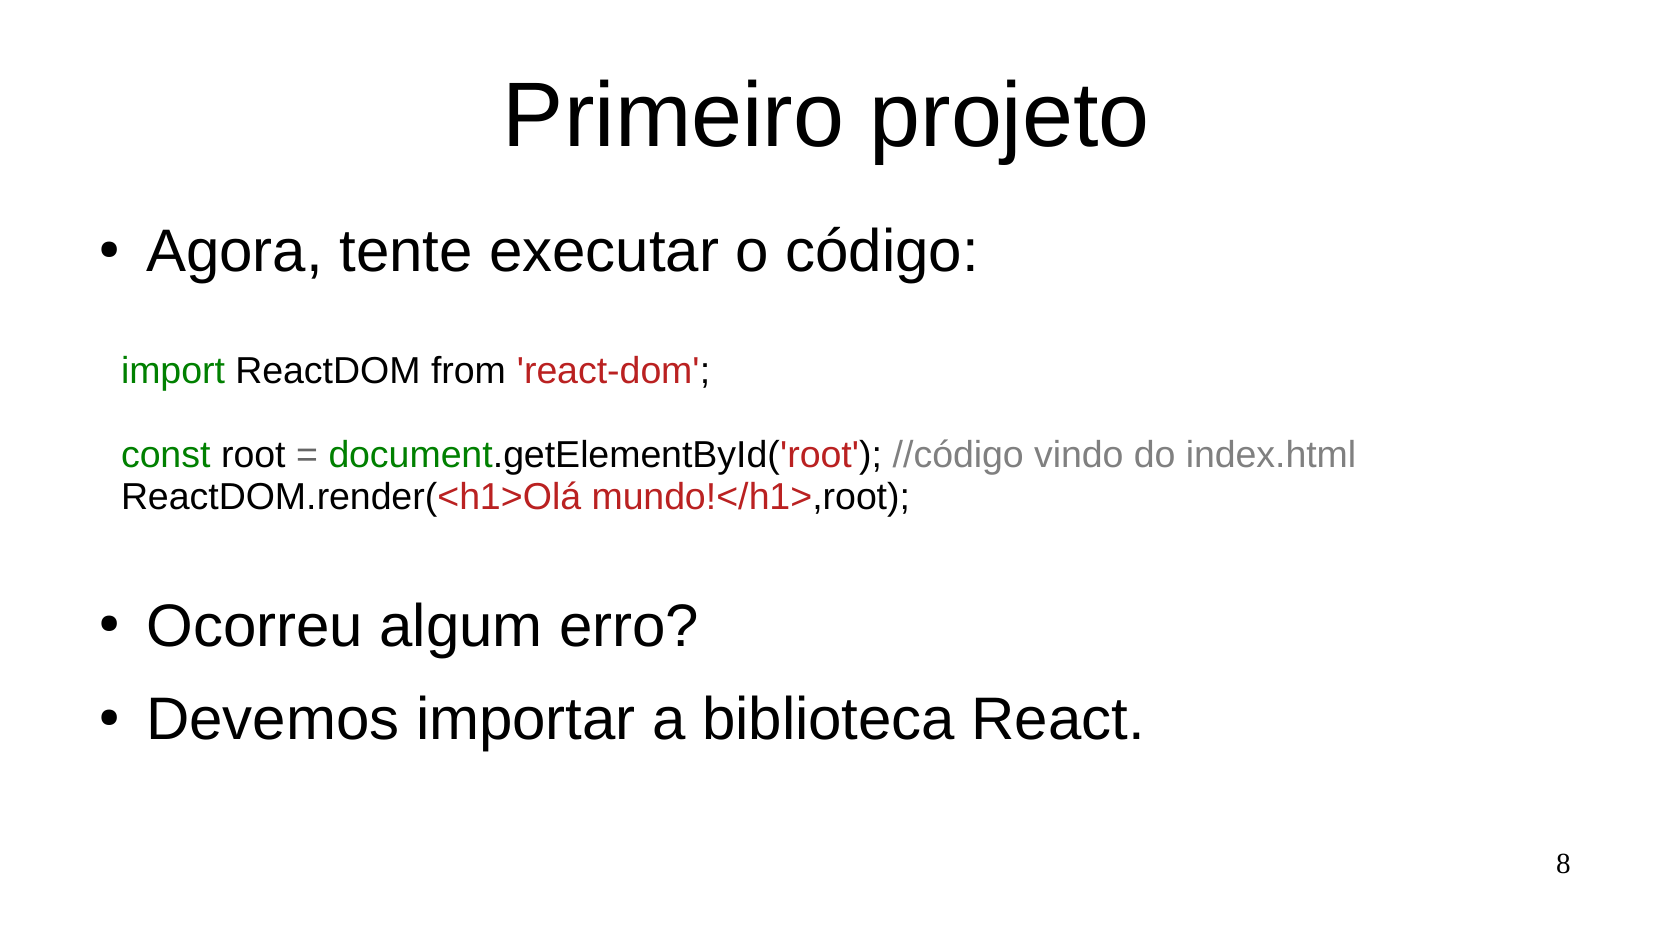

# Primeiro projeto
Agora, tente executar o código:
Ocorreu algum erro?
Devemos importar a biblioteca React.
import ReactDOM from 'react-dom';
const root = document.getElementById('root'); //código vindo do index.html
ReactDOM.render(<h1>Olá mundo!</h1>,root);
8